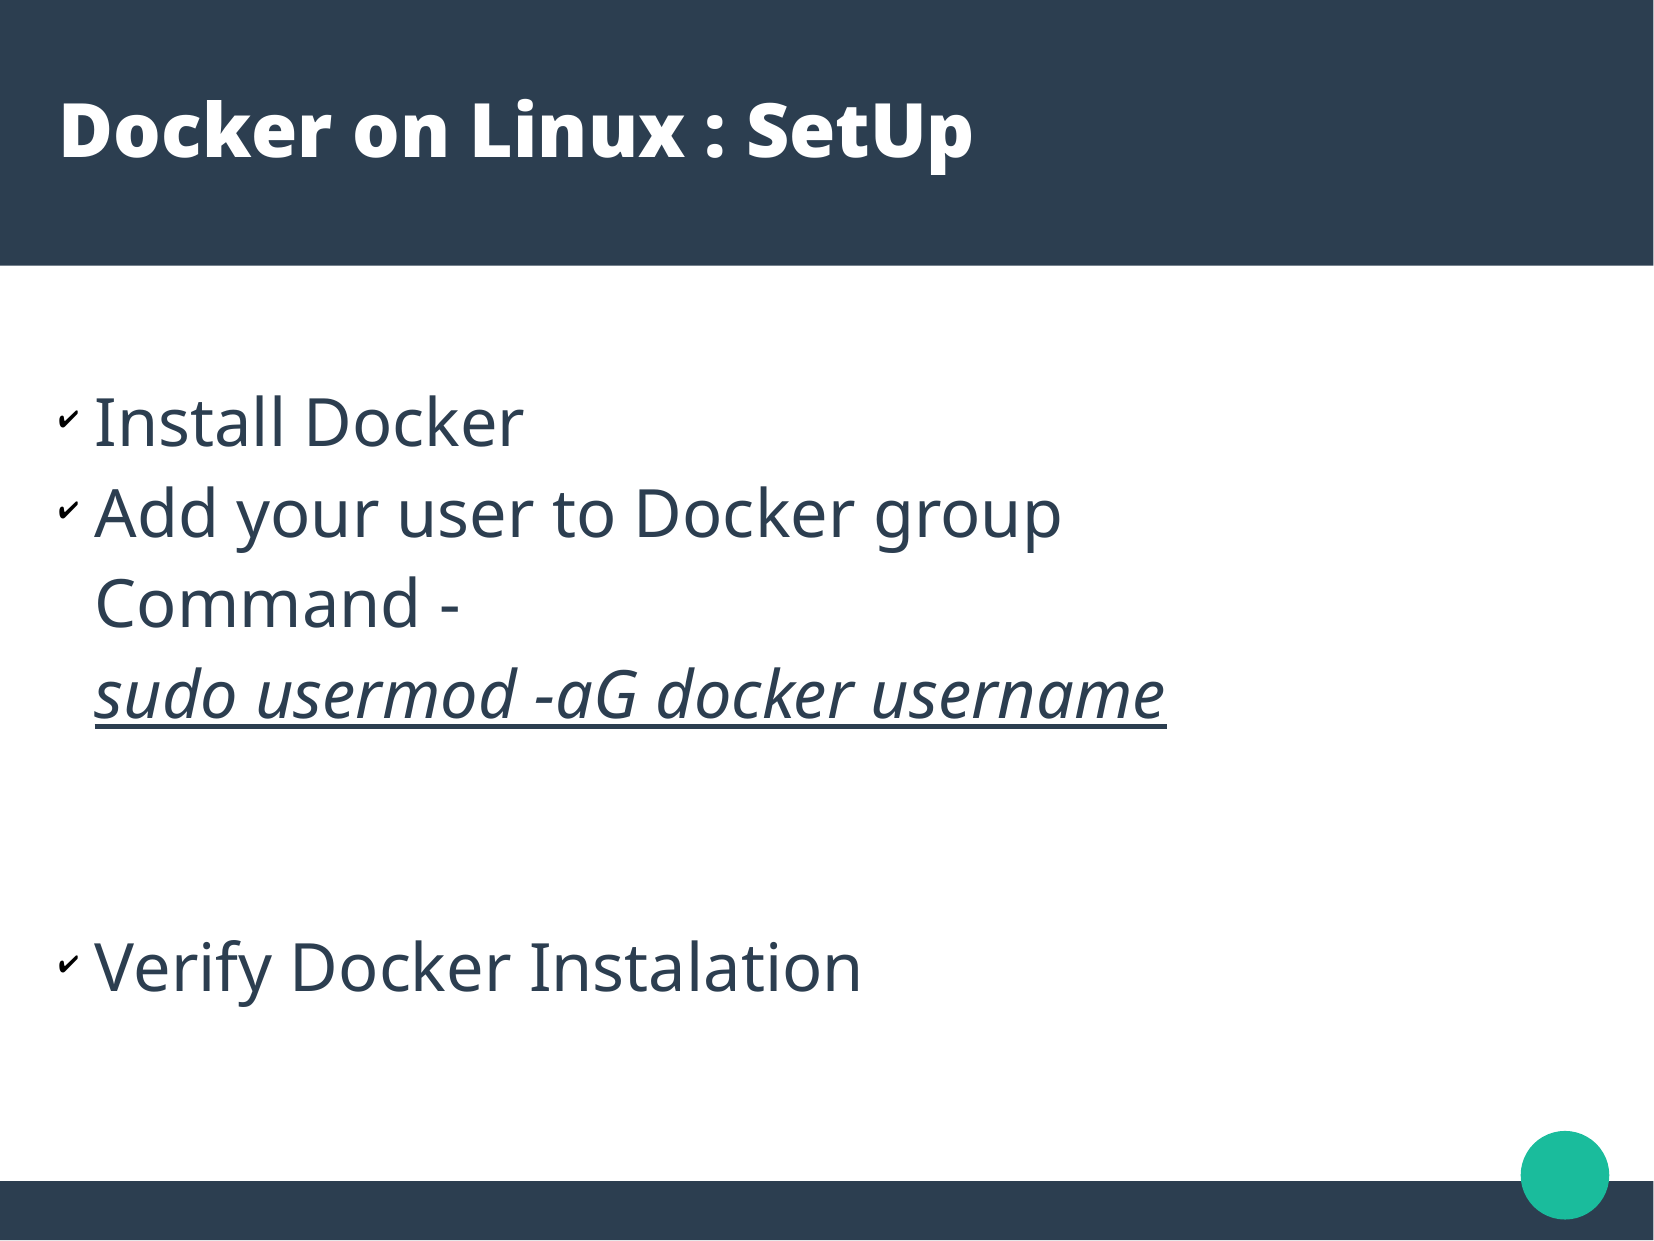

# Docker on Linux : SetUp
Install Docker
Add your user to Docker group
Command -
sudo usermod -aG docker username
Verify Docker Instalation